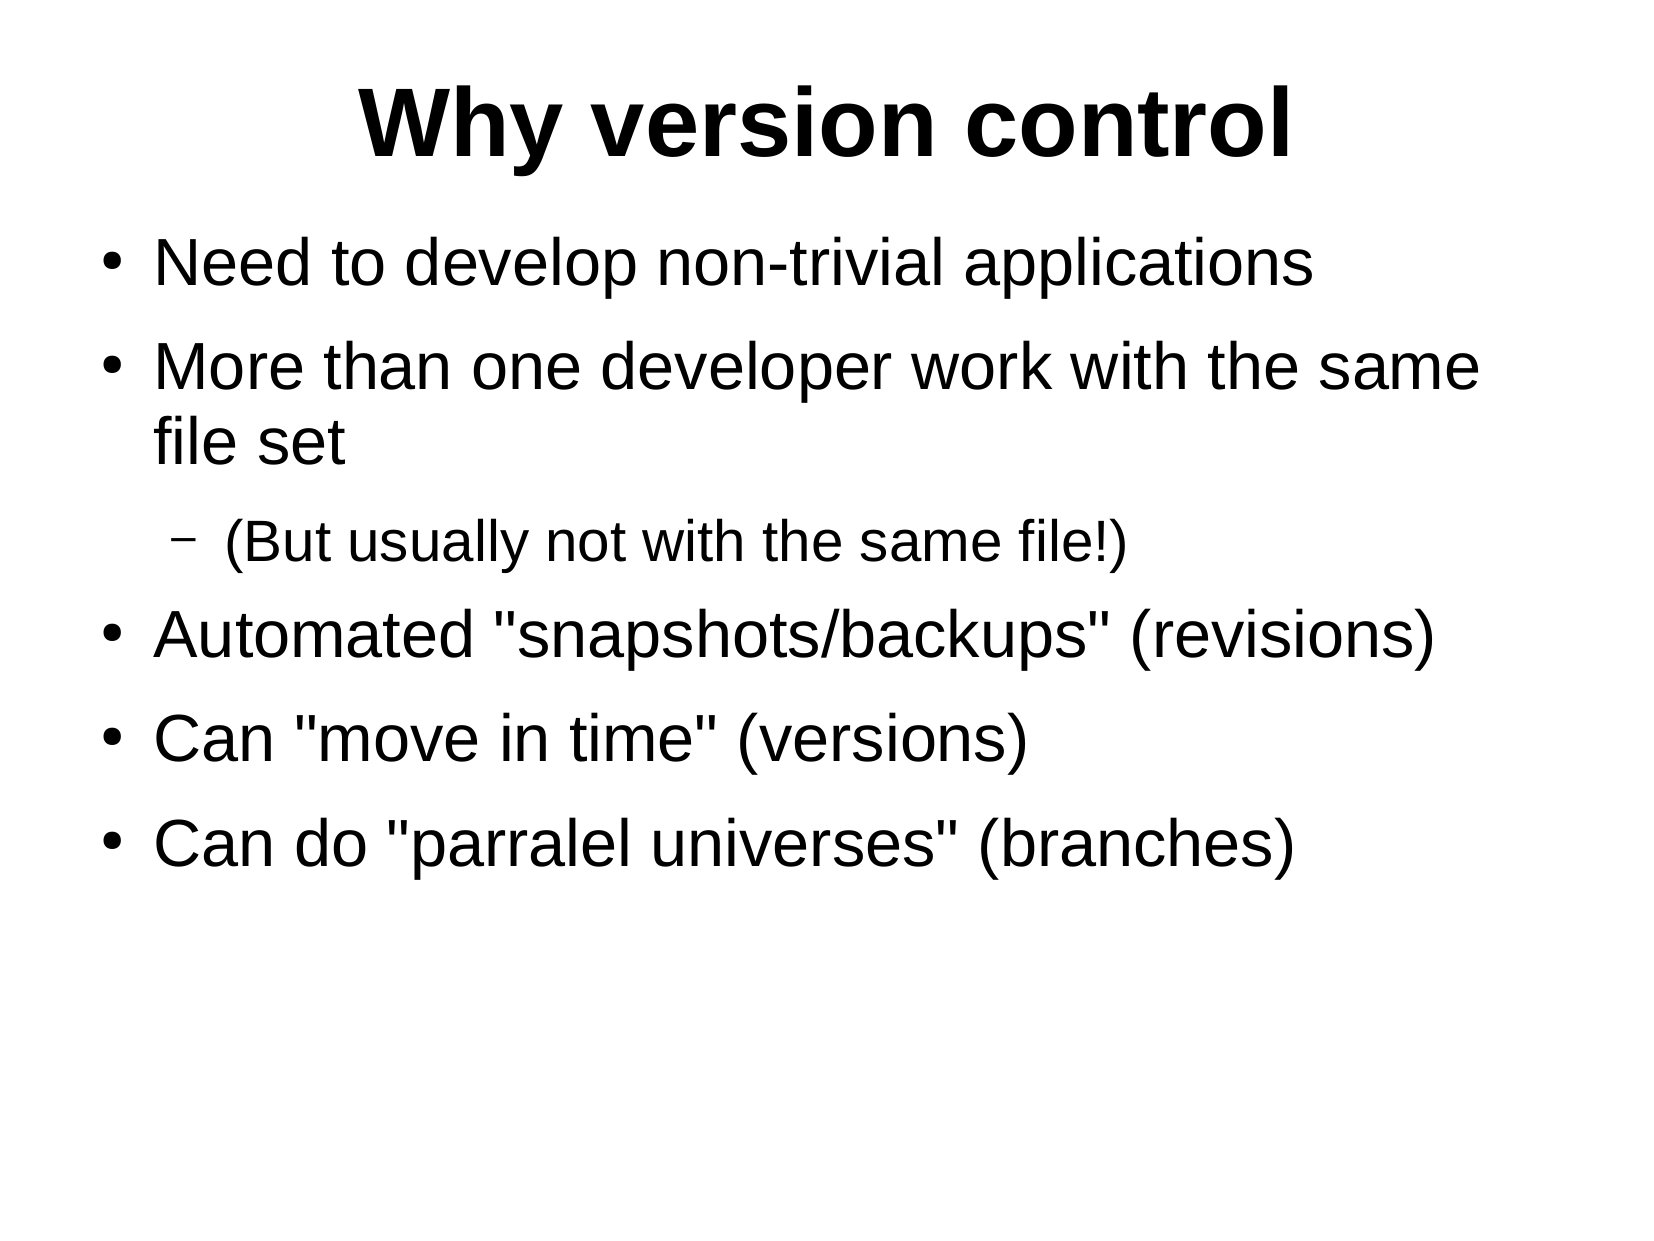

# Why version control
Need to develop non-trivial applications
More than one developer work with the same file set
(But usually not with the same file!)
Automated "snapshots/backups" (revisions)
Can "move in time" (versions)
Can do "parralel universes" (branches)